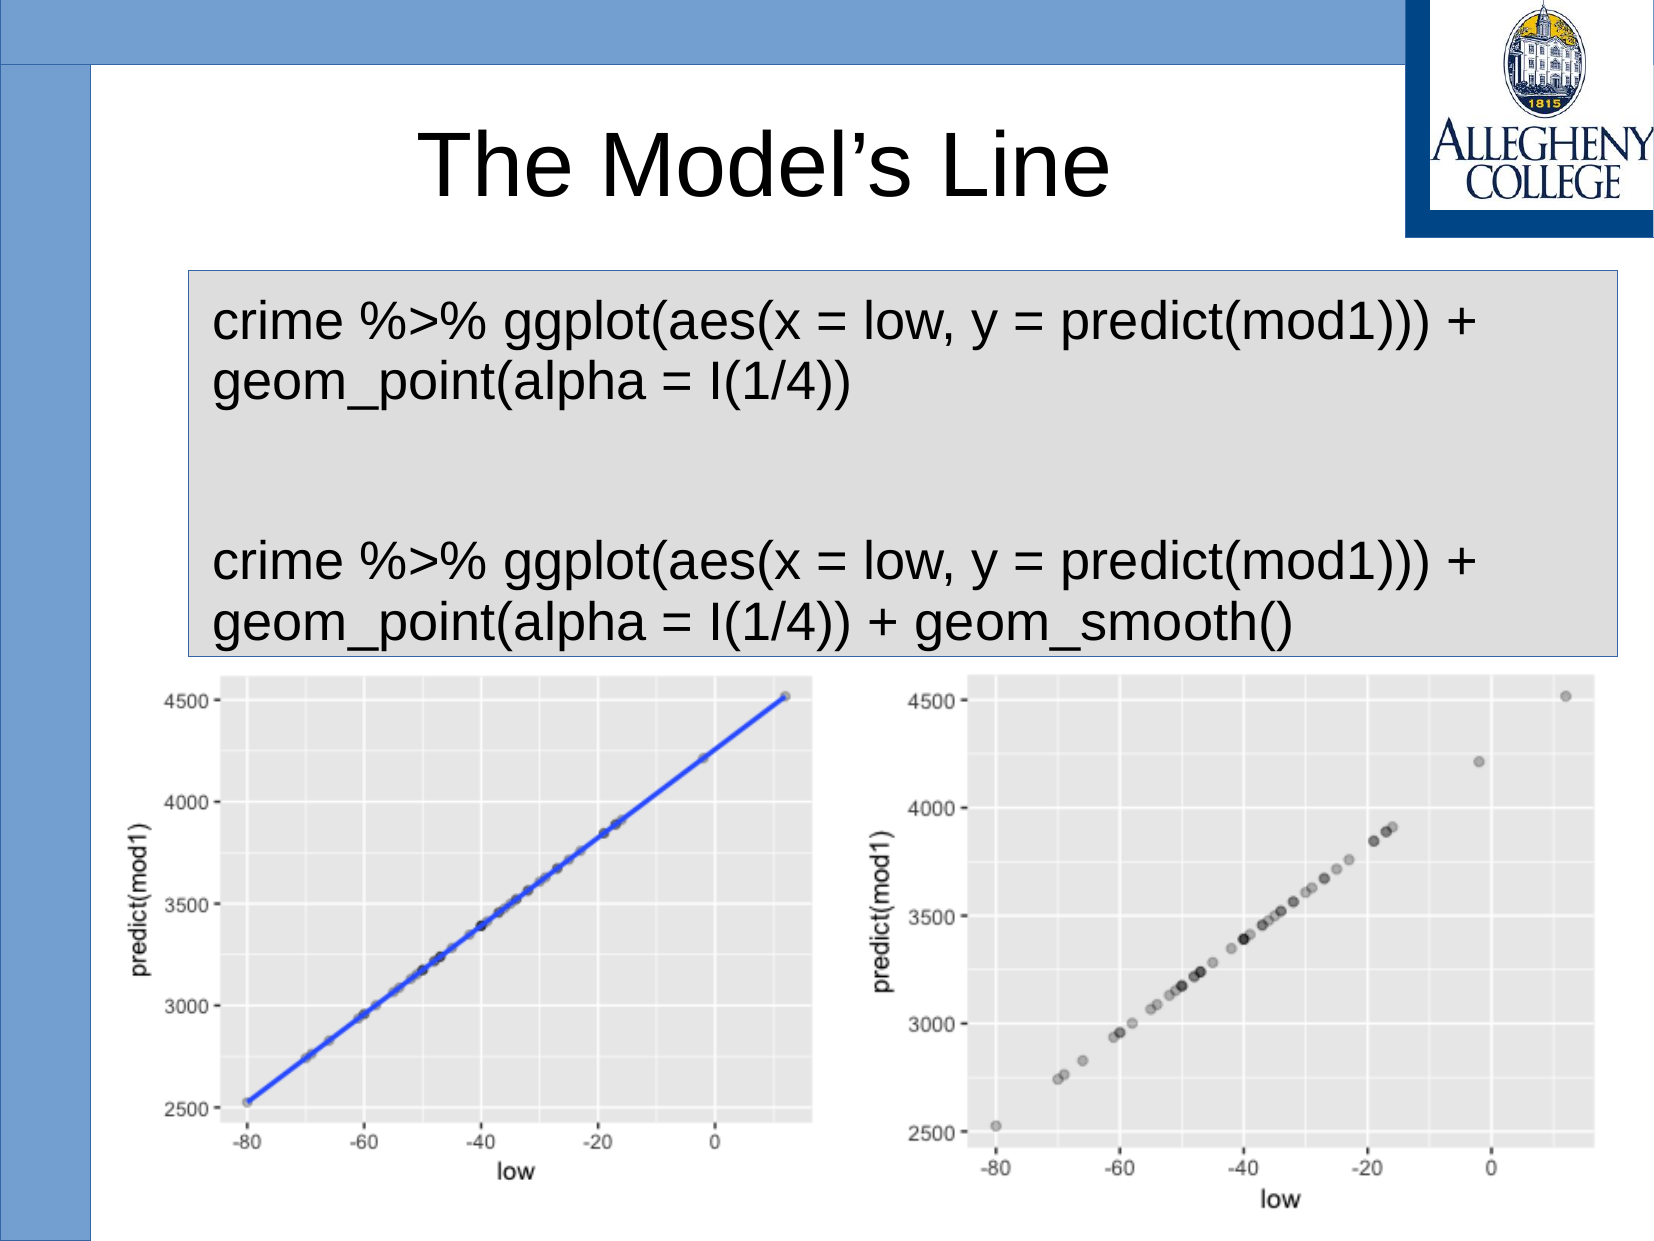

# The Model’s Line
crime %>% ggplot(aes(x = low, y = predict(mod1))) + geom_point(alpha = I(1/4))
crime %>% ggplot(aes(x = low, y = predict(mod1))) + geom_point(alpha = I(1/4)) + geom_smooth()